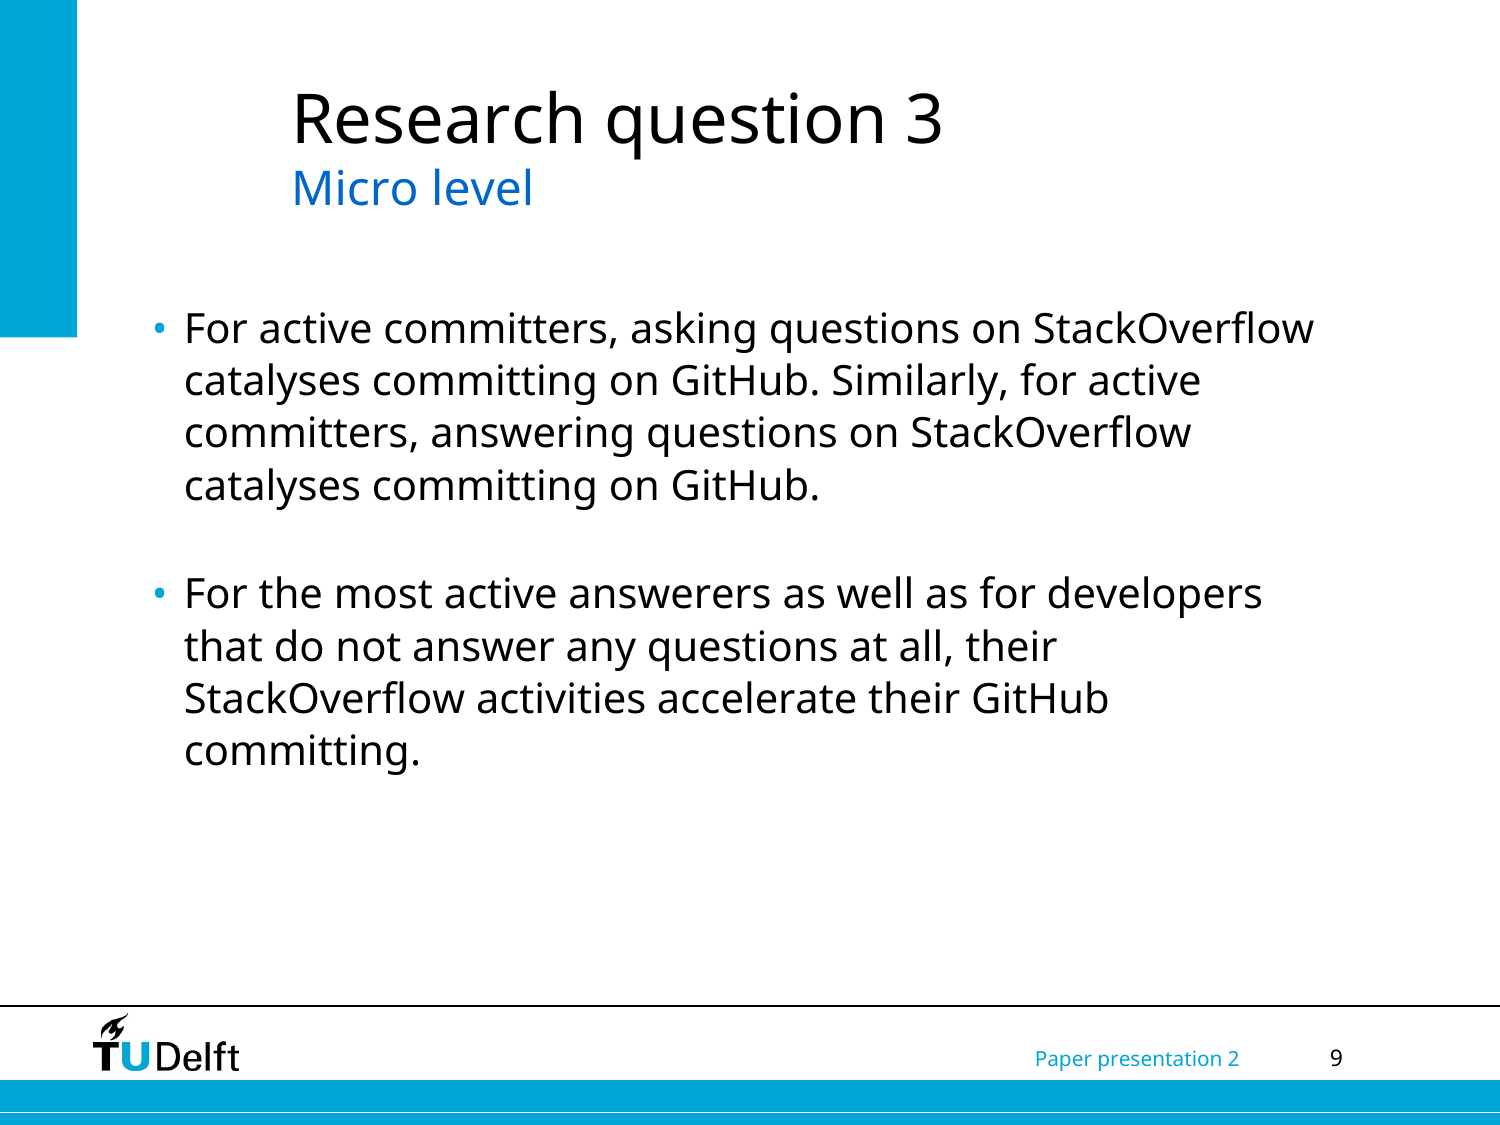

# Research question 3 Micro level
For active committers, asking questions on StackOverflow catalyses committing on GitHub. Similarly, for active committers, answering questions on StackOverflow catalyses committing on GitHub.
For the most active answerers as well as for developers that do not answer any questions at all, their StackOverflow activities accelerate their GitHub committing.